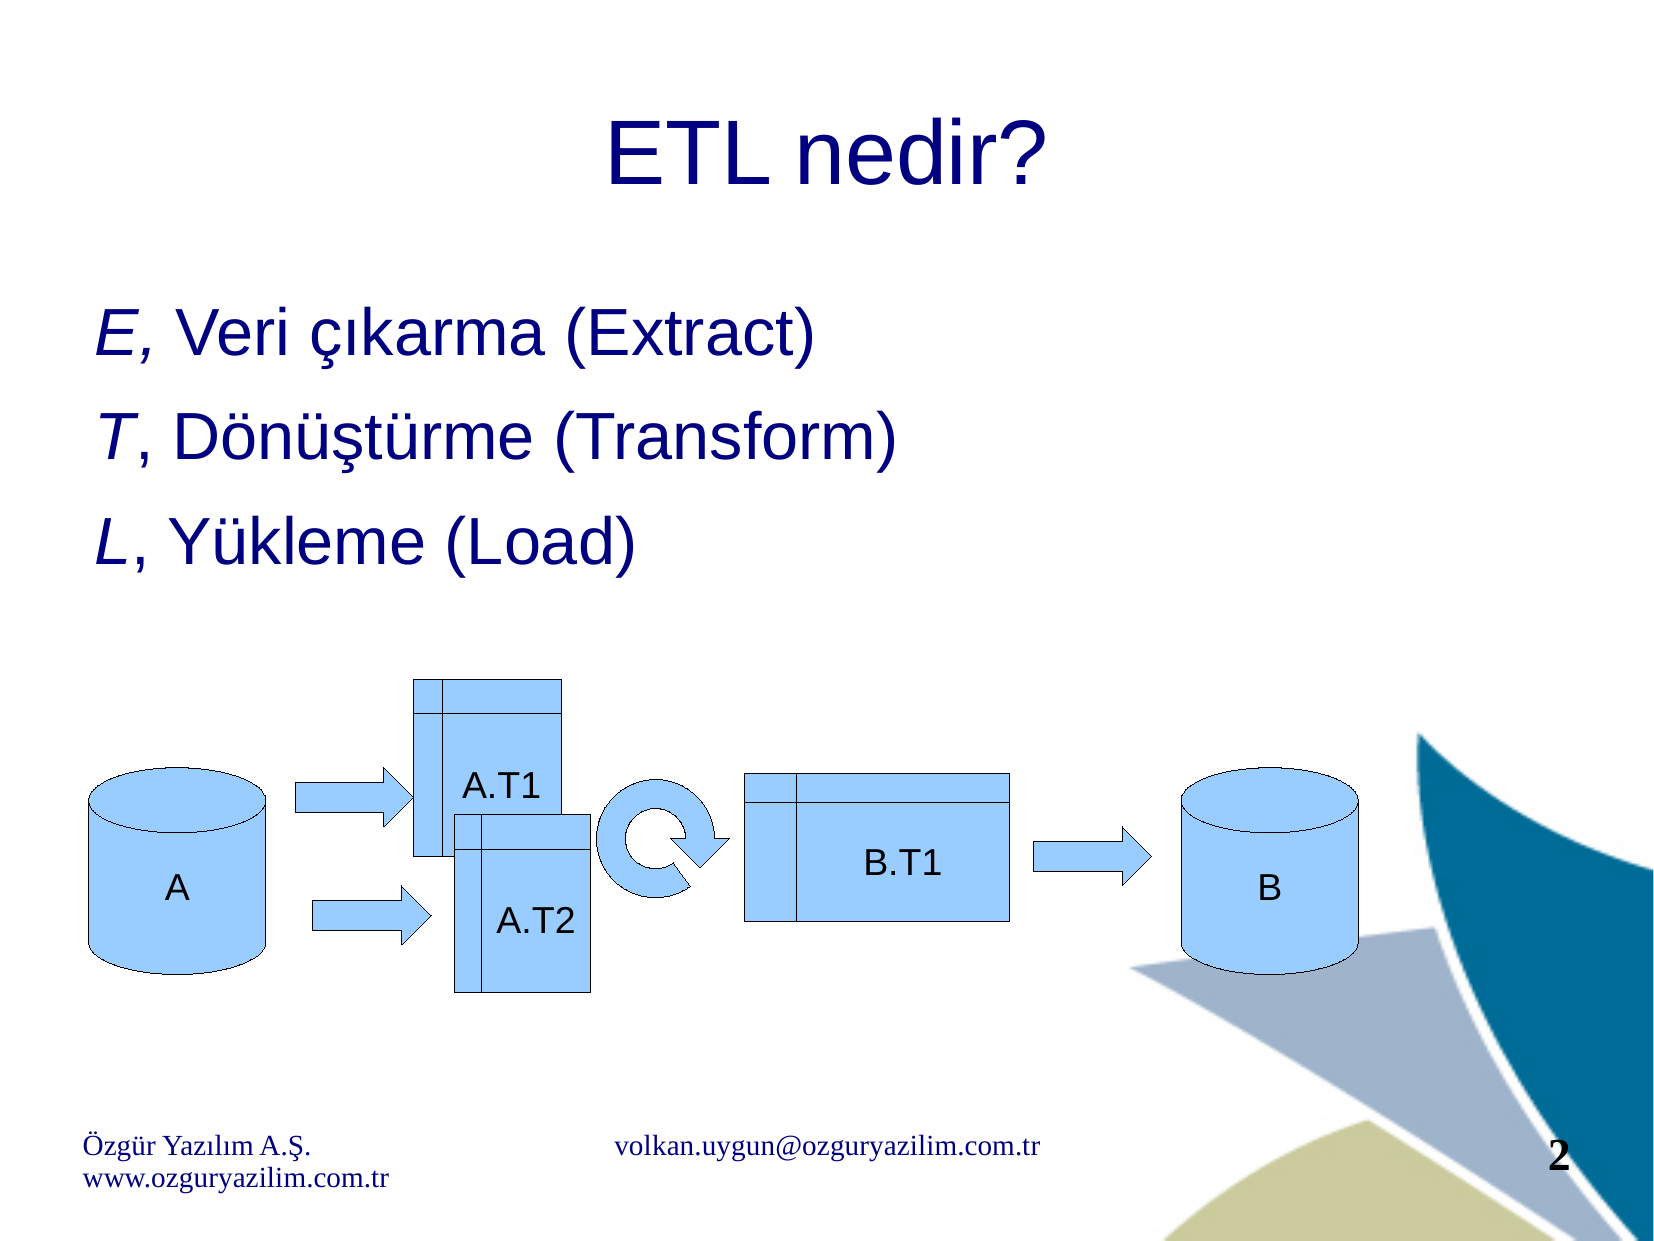

# ETL nedir?
E, Veri çıkarma (Extract)
T, Dönüştürme (Transform)
L, Yükleme (Load)
A.T1
A
B
B.T1
A.T2
2